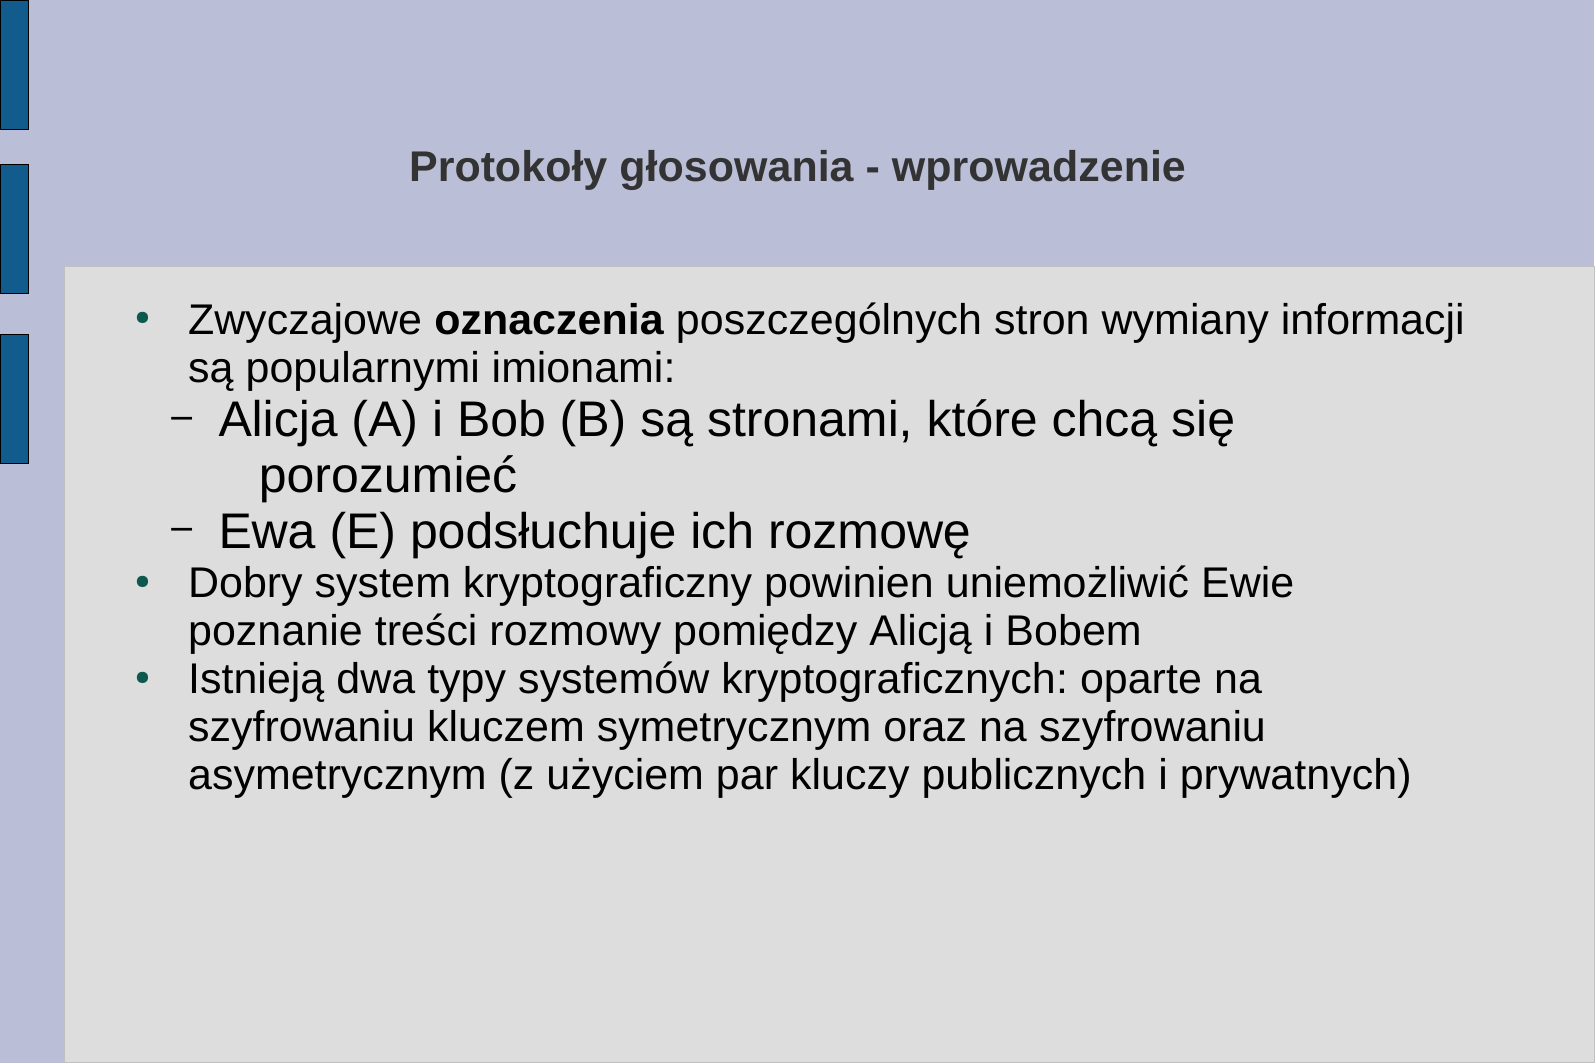

# Protokoły głosowania - wprowadzenie
Zwyczajowe oznaczenia poszczególnych stron wymiany informacji są popularnymi imionami:
Alicja (A) i Bob (B) są stronami, które chcą się porozumieć
Ewa (E) podsłuchuje ich rozmowę
Dobry system kryptograficzny powinien uniemożliwić Ewie poznanie treści rozmowy pomiędzy Alicją i Bobem
Istnieją dwa typy systemów kryptograficznych: oparte na szyfrowaniu kluczem symetrycznym oraz na szyfrowaniu asymetrycznym (z użyciem par kluczy publicznych i prywatnych)